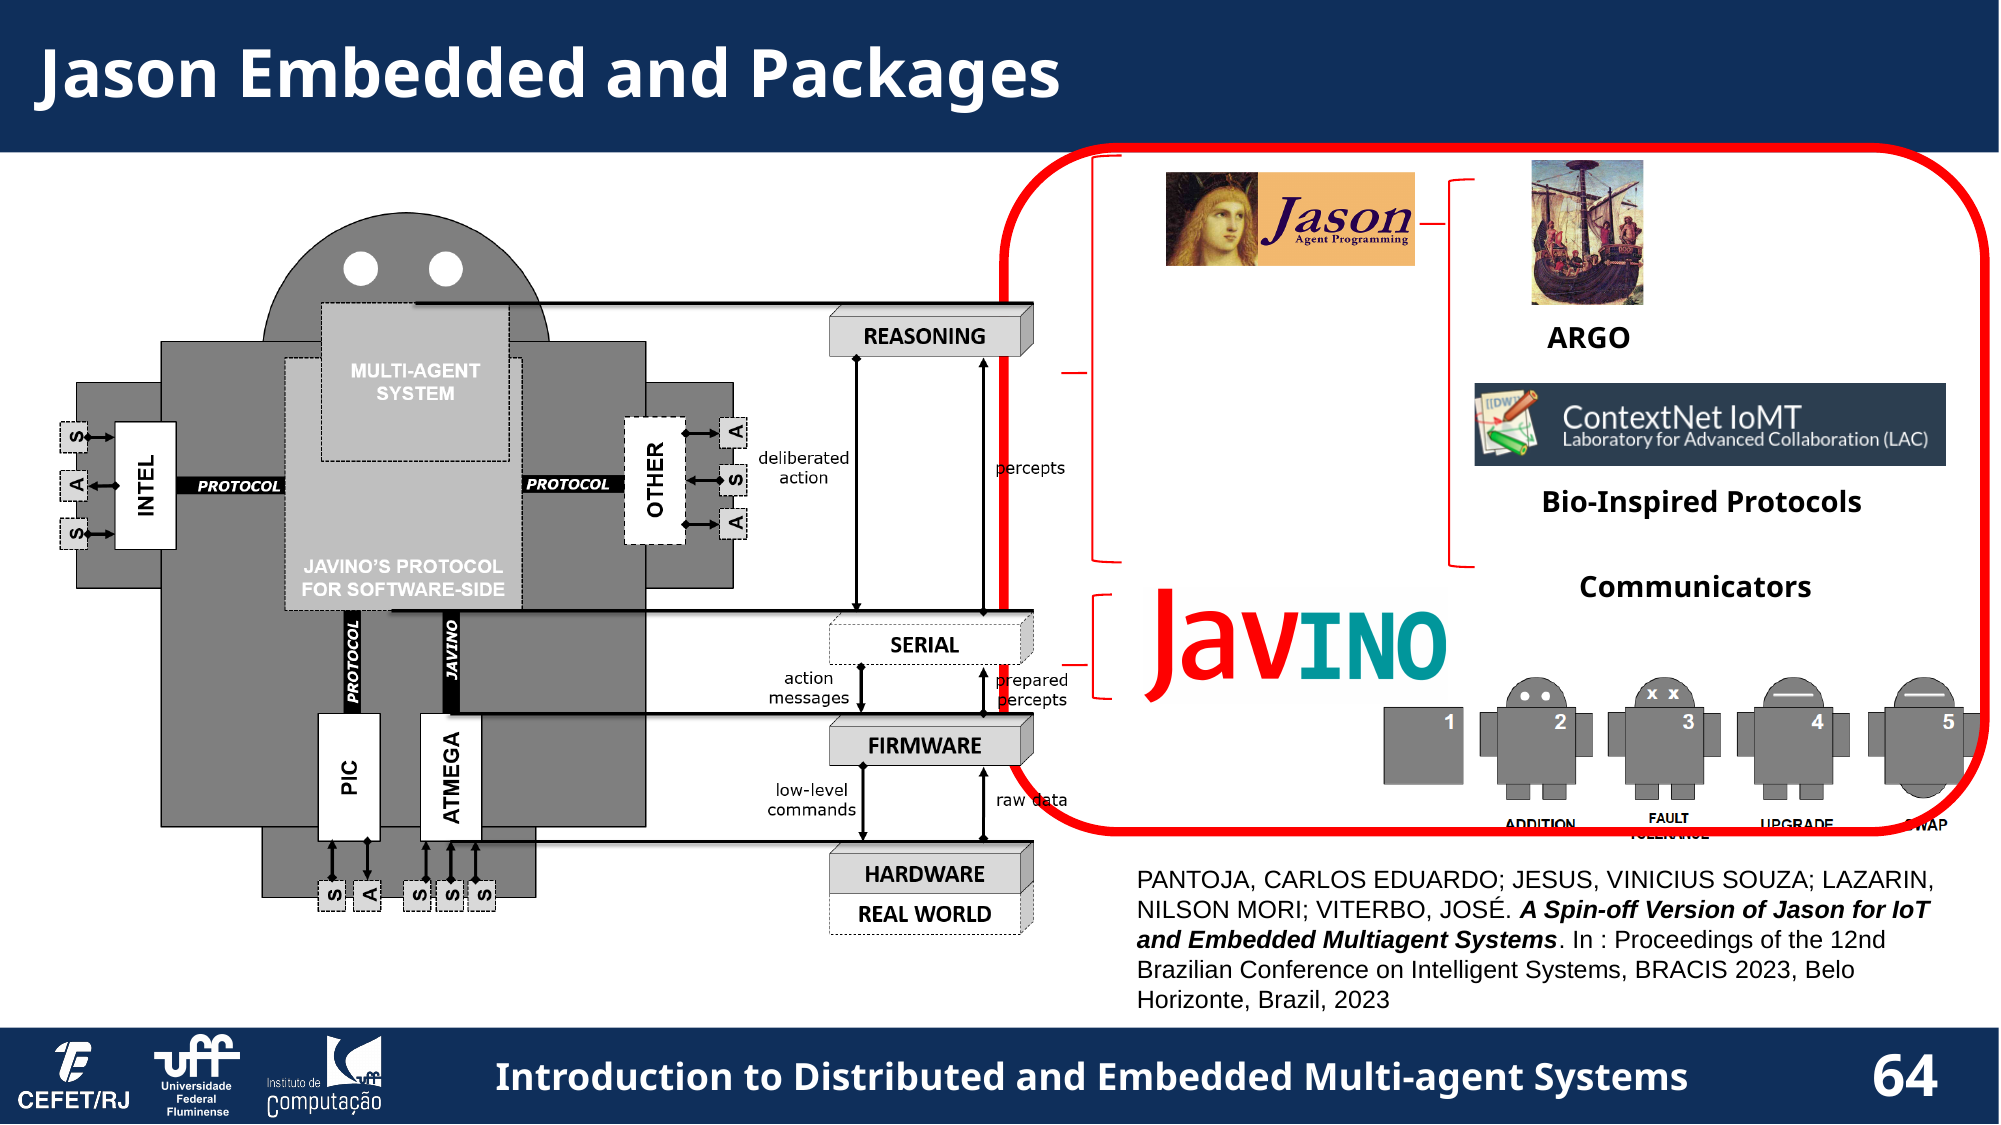

Jason Embedded and Packages
ARGO
Bio-Inspired Protocols
Communicators
PANTOJA, CARLOS EDUARDO; JESUS, VINICIUS SOUZA; LAZARIN, NILSON MORI; VITERBO, JOSÉ. A Spin-off Version of Jason for IoT and Embedded Multiagent Systems. In : Proceedings of the 12nd Brazilian Conference on Intelligent Systems, BRACIS 2023, Belo Horizonte, Brazil, 2023